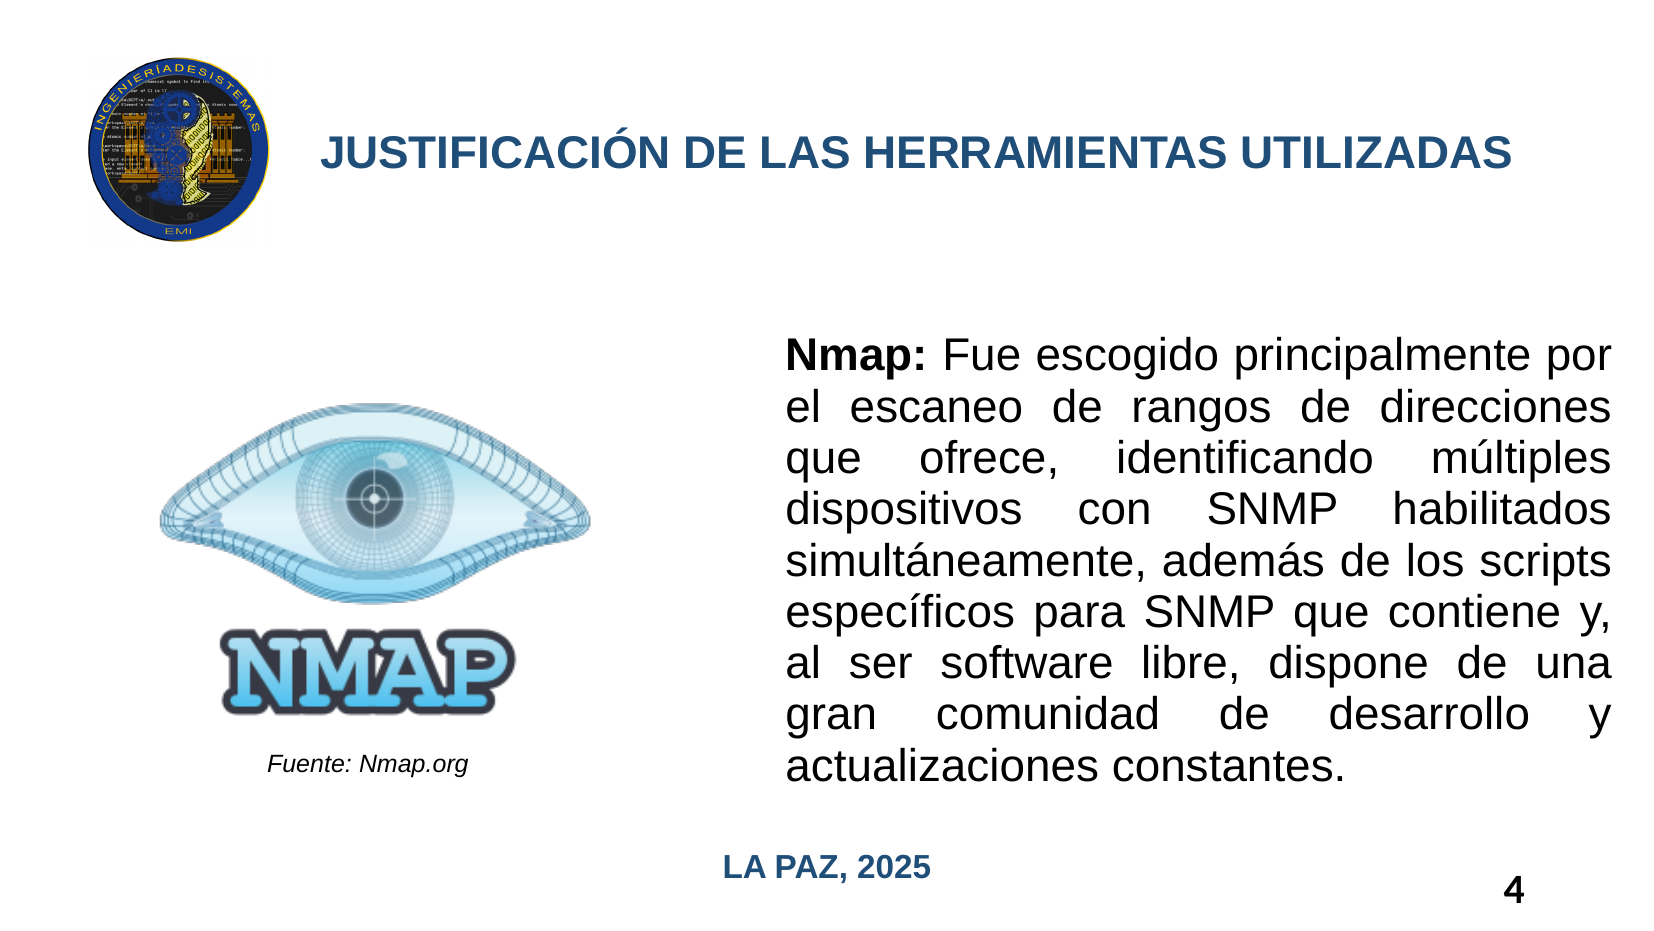

# JUSTIFICACIÓN DE LAS HERRAMIENTAS UTILIZADAS
Nmap: Fue escogido principalmente por el escaneo de rangos de direcciones que ofrece, identificando múltiples dispositivos con SNMP habilitados simultáneamente, además de los scripts específicos para SNMP que contiene y, al ser software libre, dispone de una gran comunidad de desarrollo y actualizaciones constantes.
Fuente: Nmap.org
LA PAZ, 2025